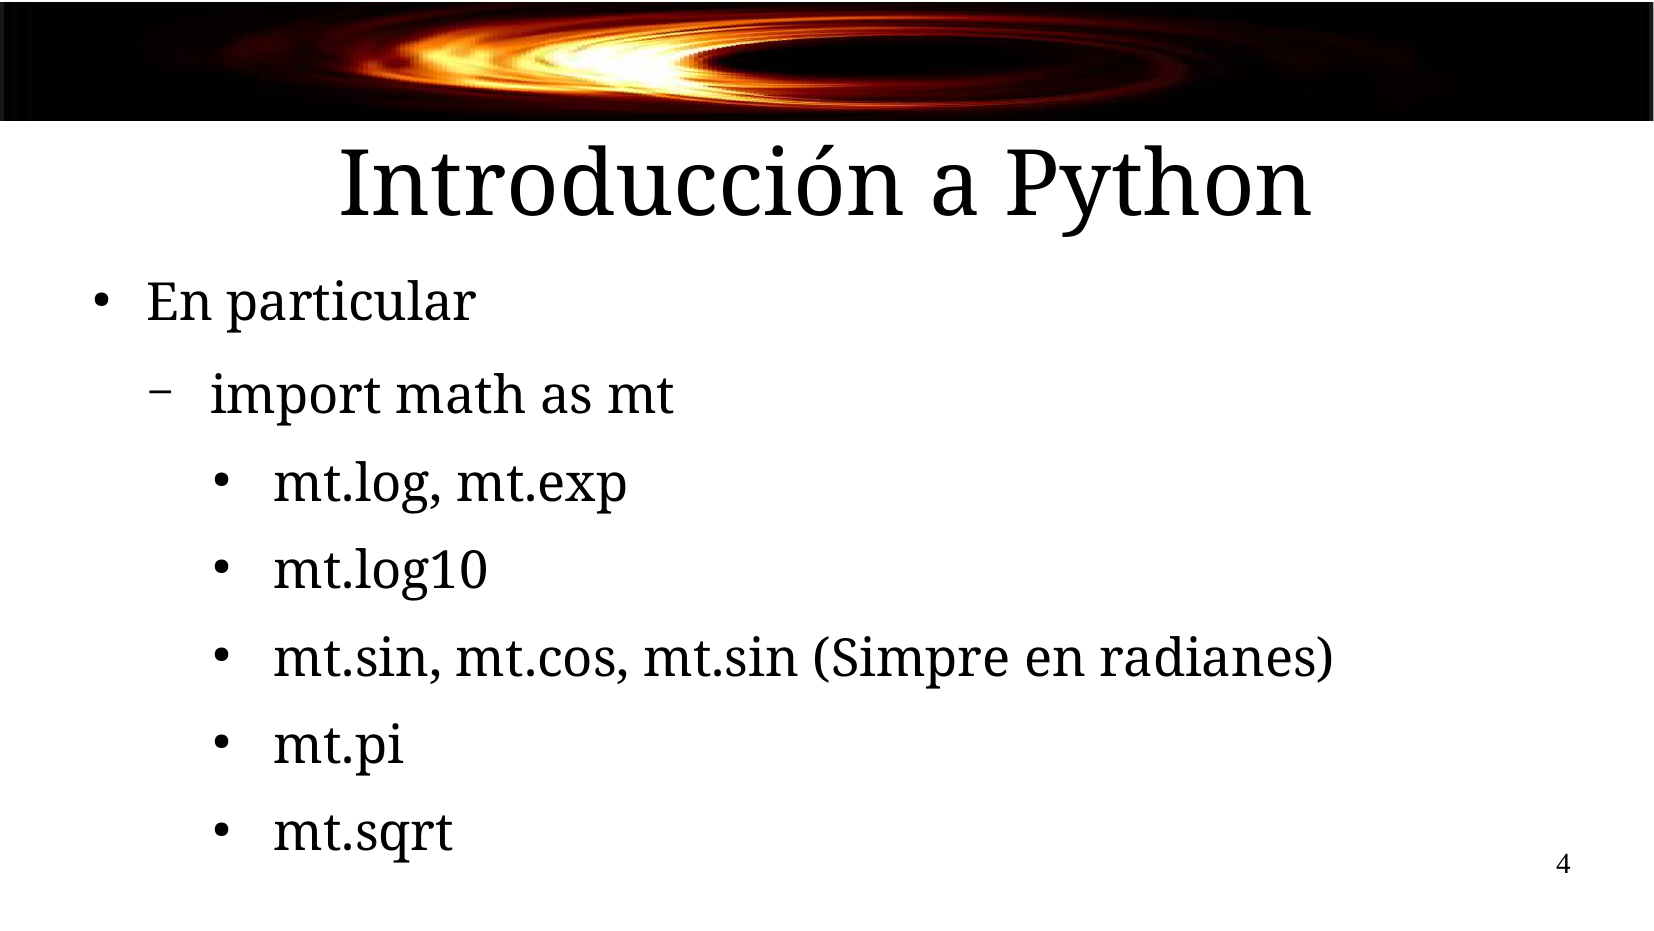

Introducción a Python
# En particular
import math as mt
mt.log, mt.exp
mt.log10
mt.sin, mt.cos, mt.sin (Simpre en radianes)
mt.pi
mt.sqrt
4